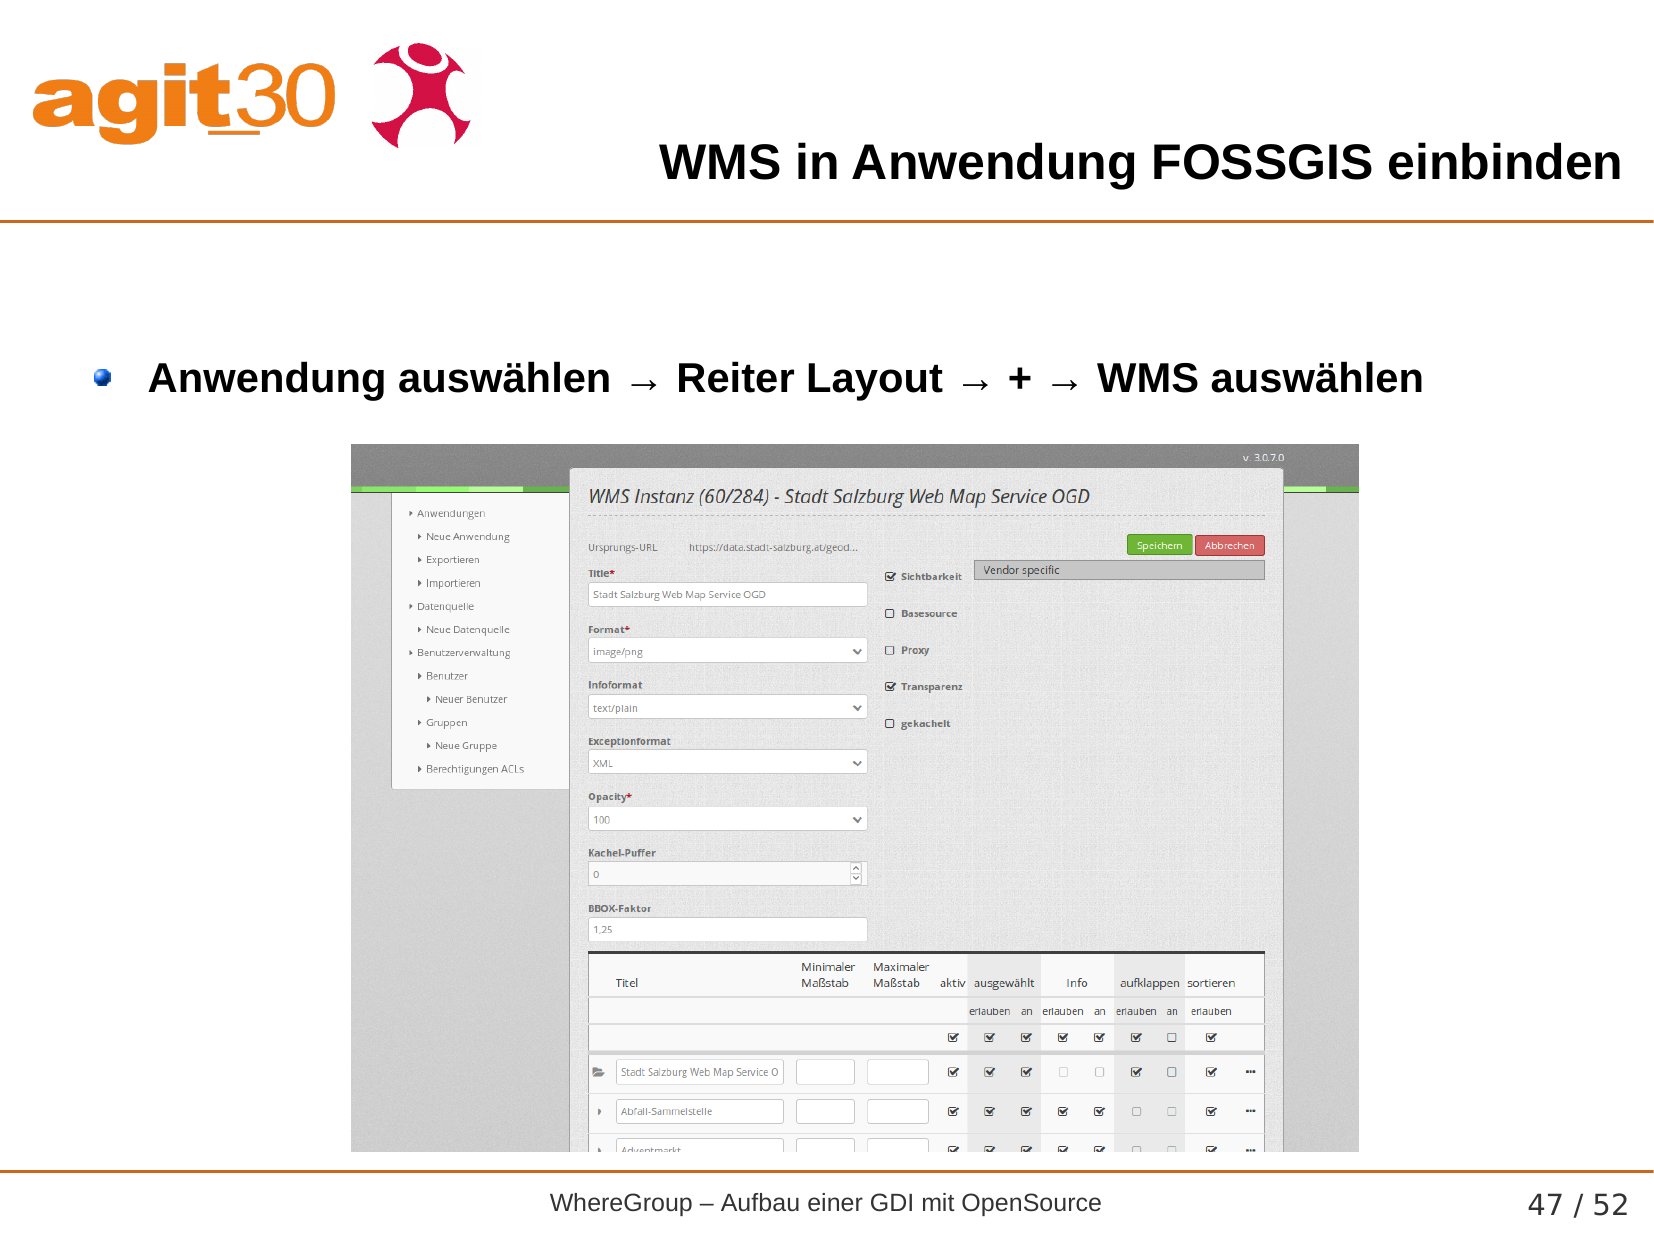

# WMS in Anwendung FOSSGIS einbinden
Anwendung auswählen → Reiter Layout → + → WMS auswählen